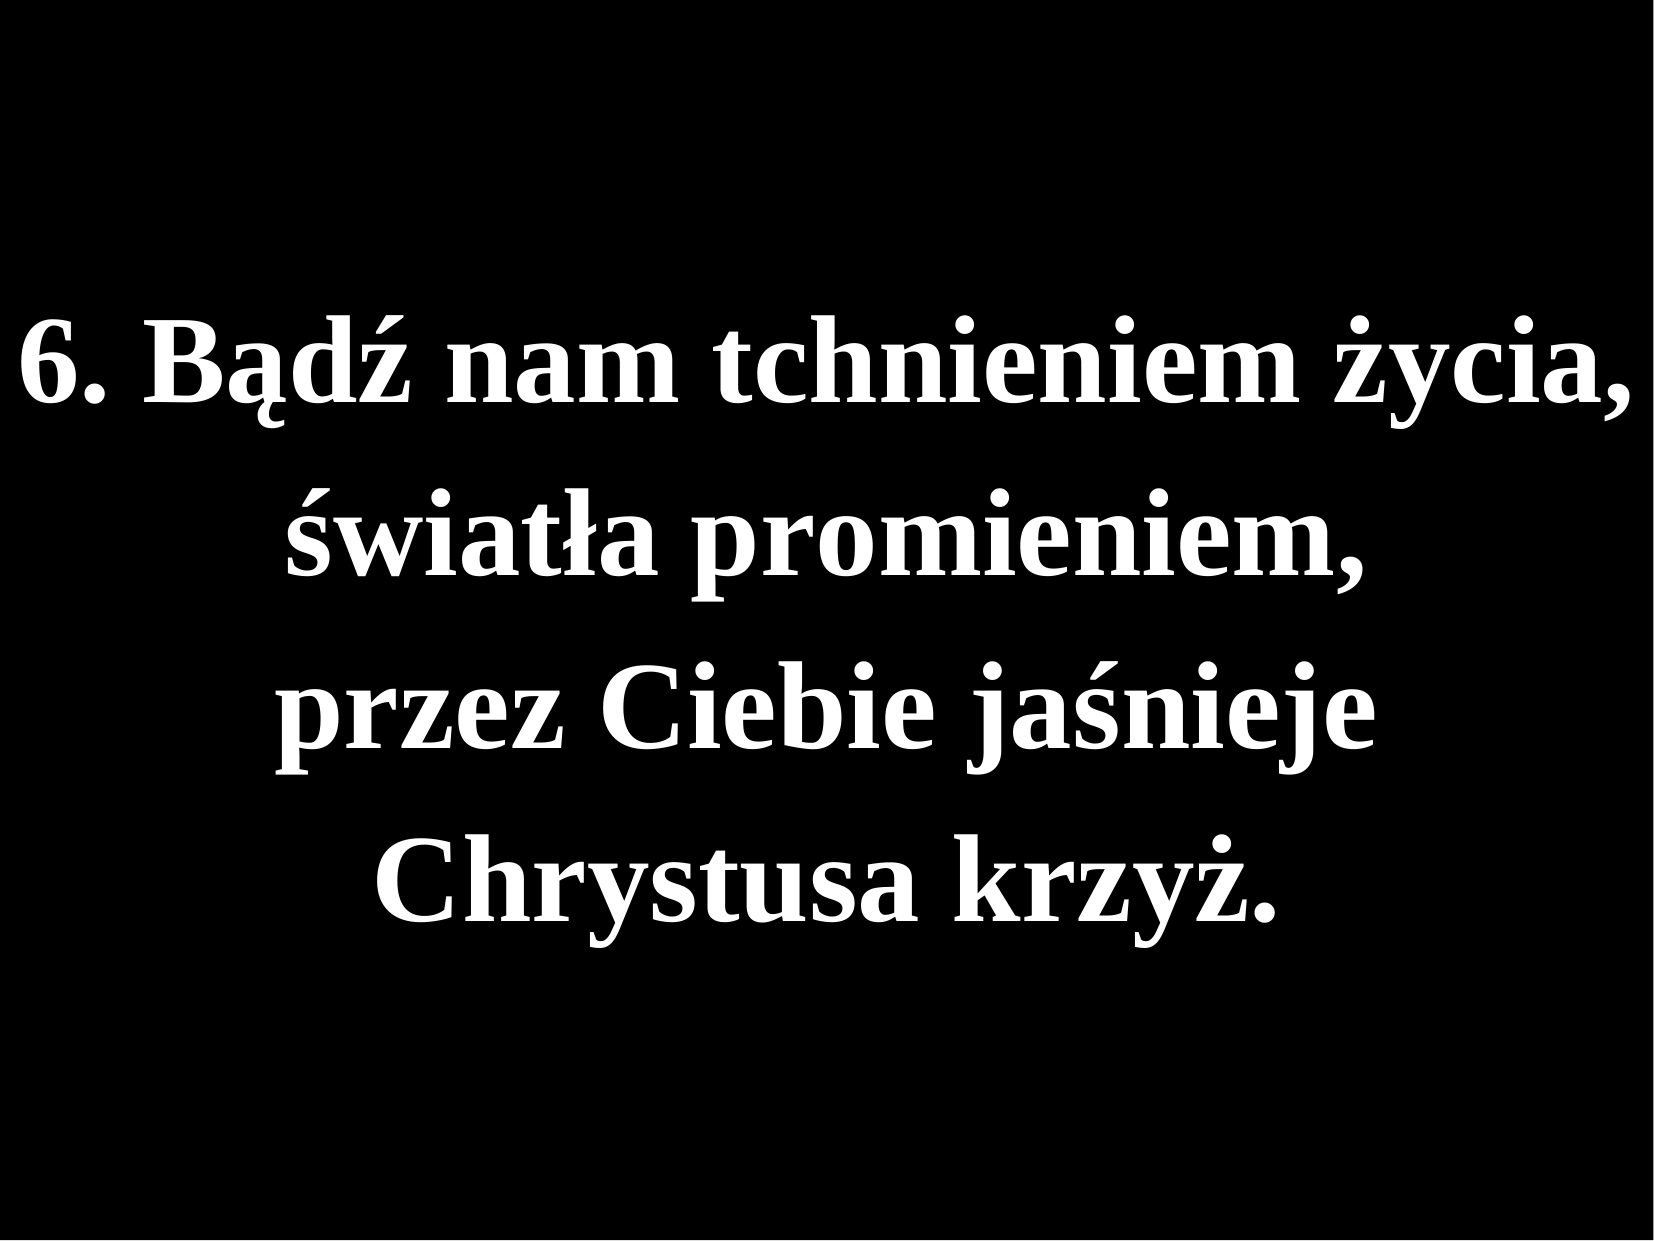

# 6. Bądź nam tchnieniem życia, ppp światła promieniem, ppp przez Ciebie jaśnieje ppp Chrystusa krzyż.